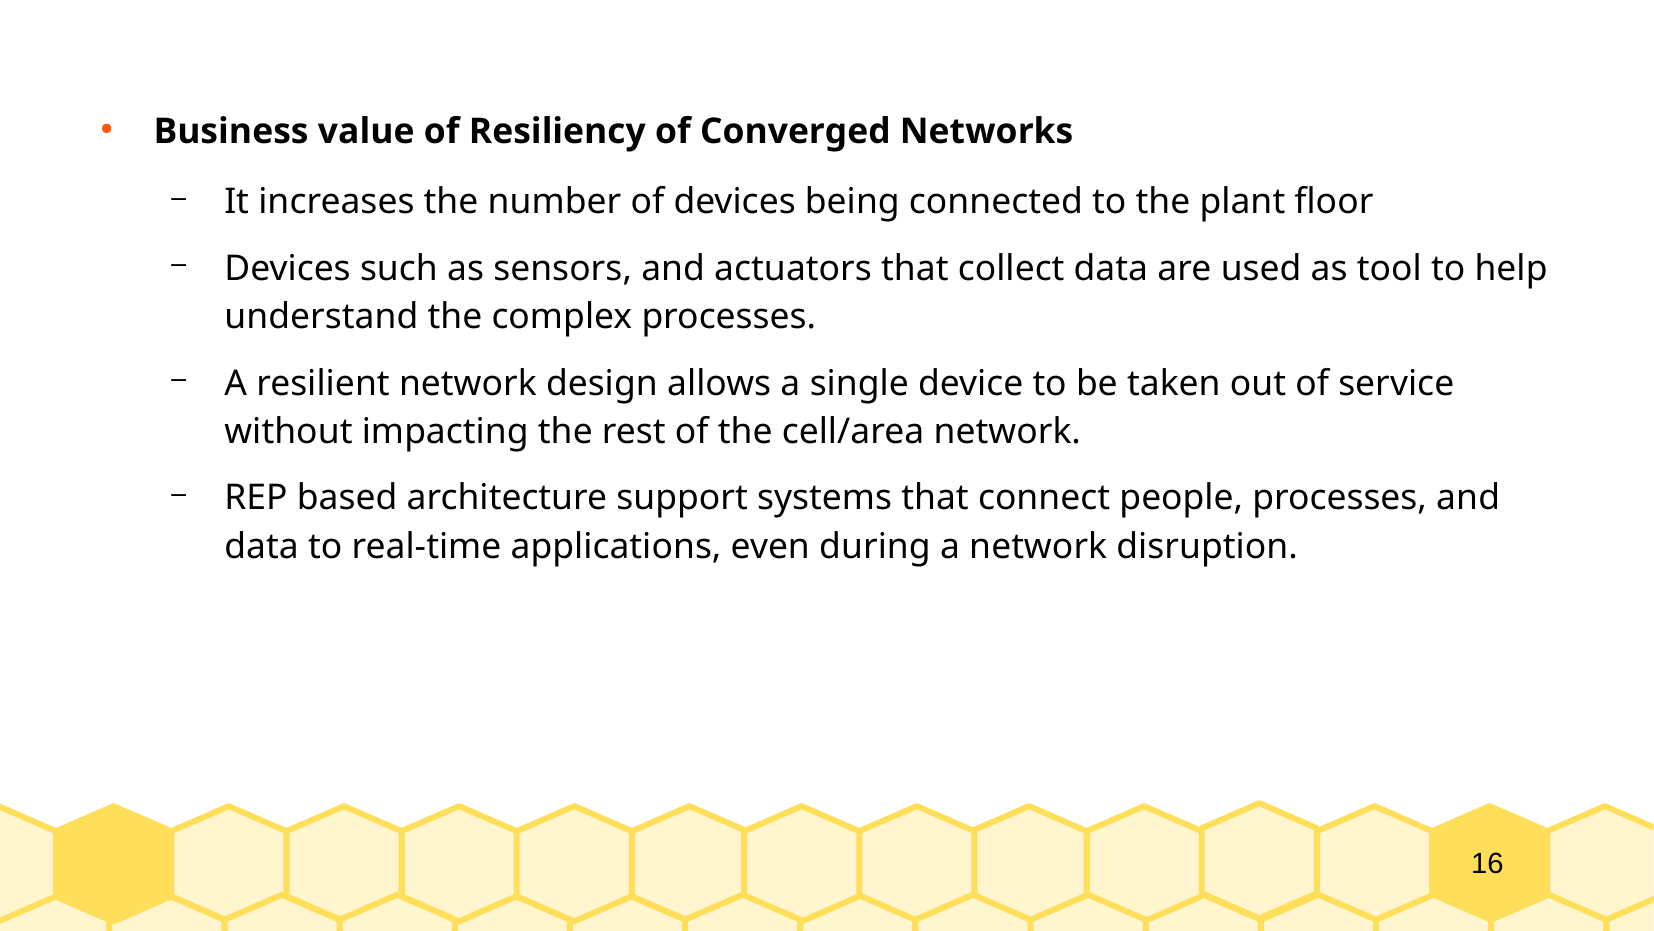

# Business value of Resiliency of Converged Networks
It increases the number of devices being connected to the plant floor
Devices such as sensors, and actuators that collect data are used as tool to help understand the complex processes.
A resilient network design allows a single device to be taken out of service without impacting the rest of the cell/area network.
REP based architecture support systems that connect people, processes, and data to real-time applications, even during a network disruption.